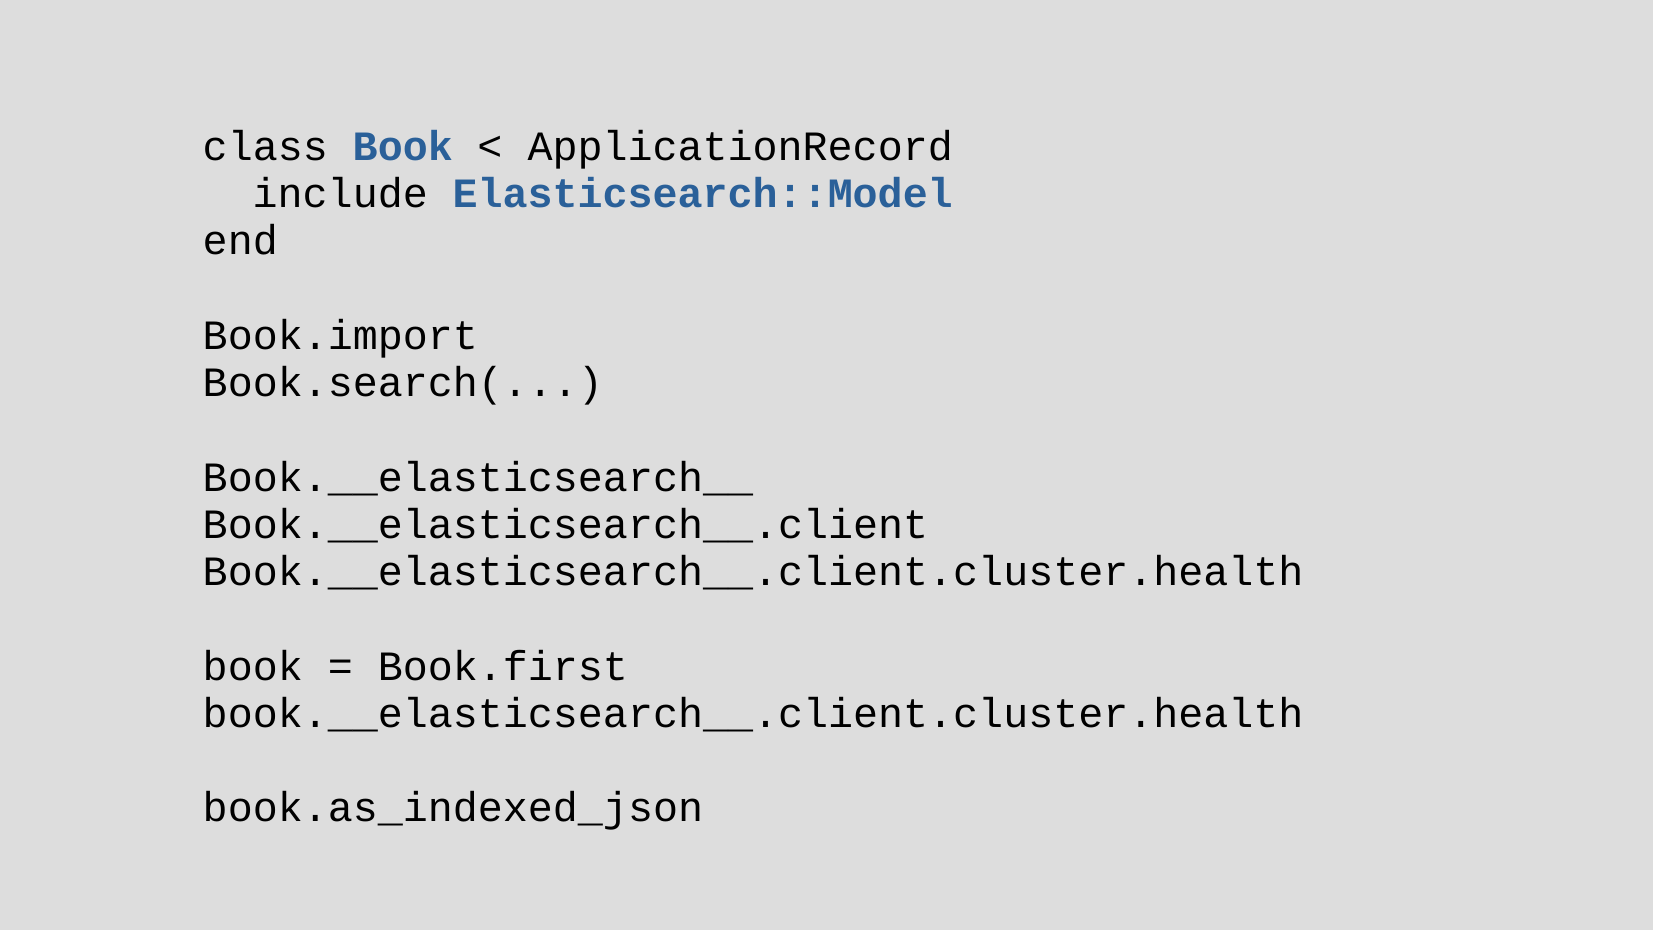

# class Book < ApplicationRecord
 include Elasticsearch::Model
end
Book.import
Book.search(...)
Book.__elasticsearch__
Book.__elasticsearch__.client
Book.__elasticsearch__.client.cluster.health
book = Book.first
book.__elasticsearch__.client.cluster.health
book.as_indexed_json